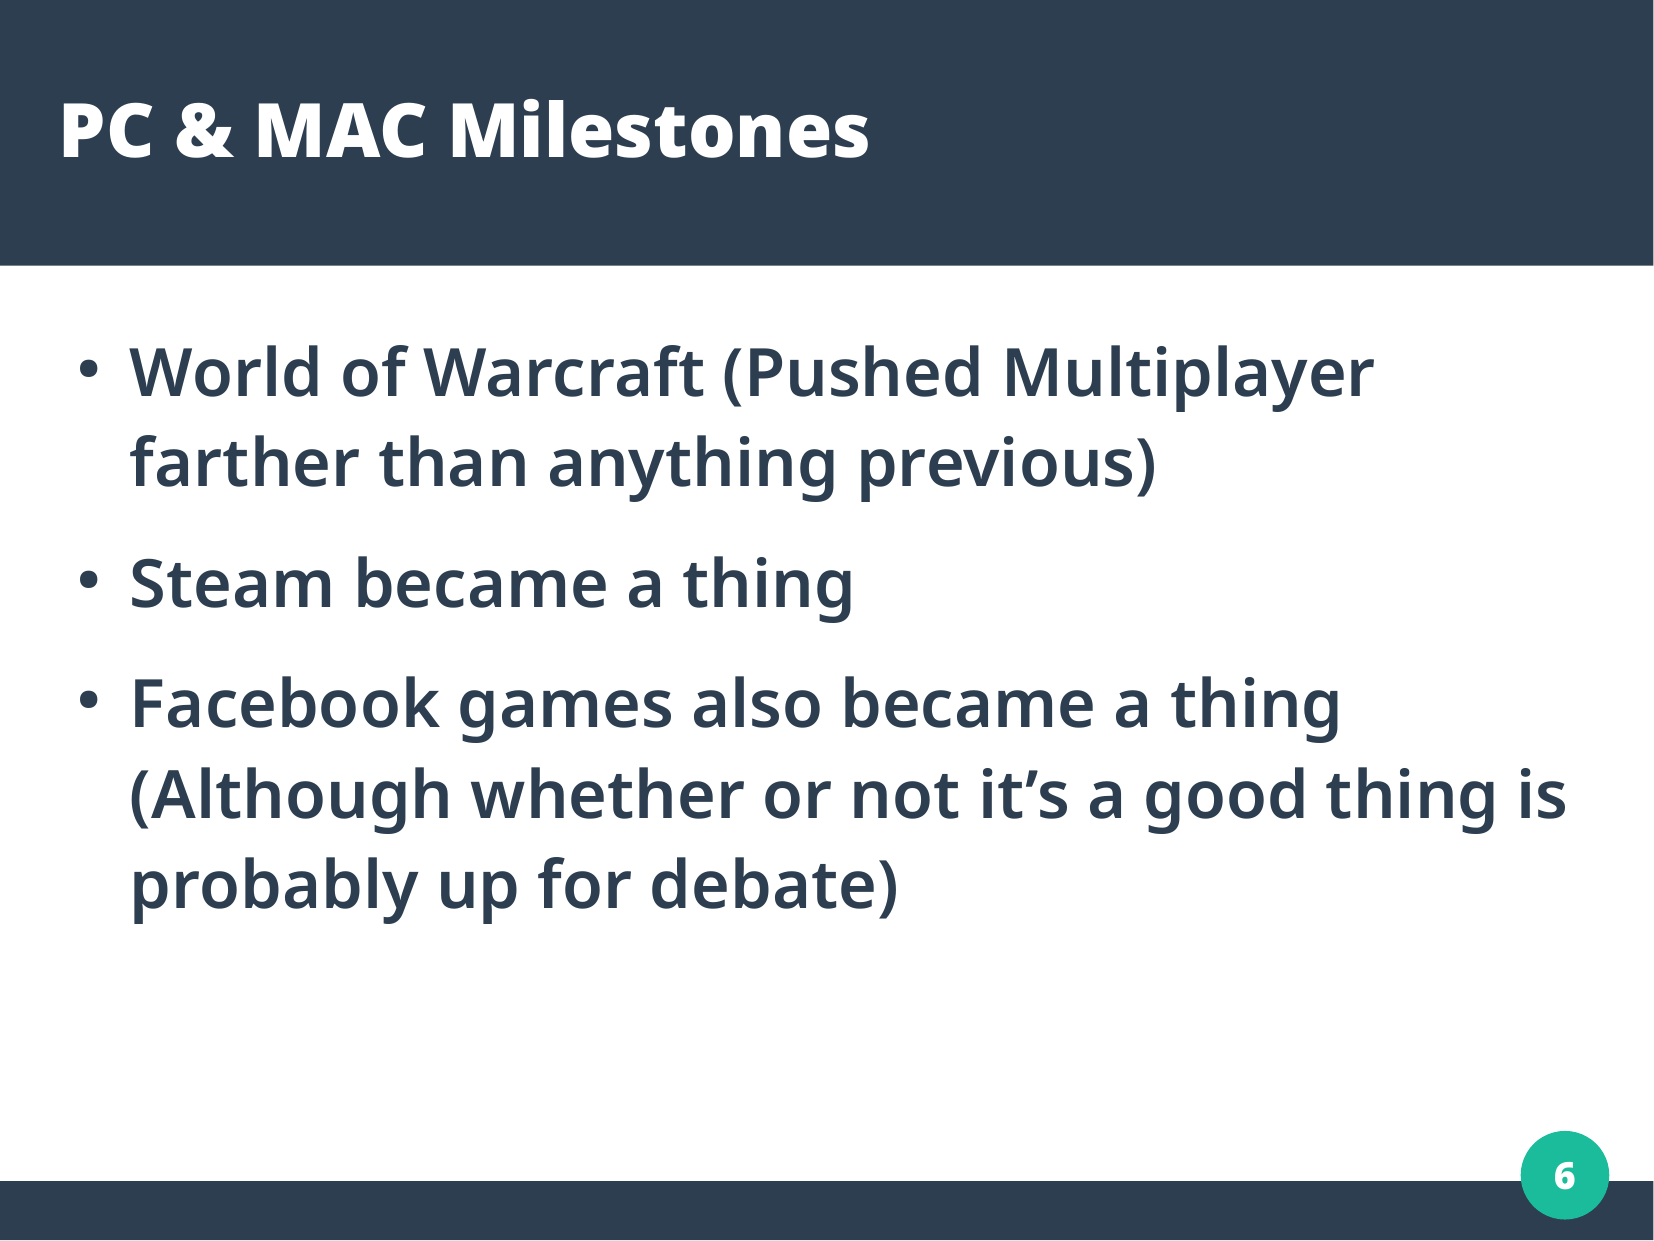

# PC & MAC Milestones
World of Warcraft (Pushed Multiplayer farther than anything previous)
Steam became a thing
Facebook games also became a thing (Although whether or not it’s a good thing is probably up for debate)
6